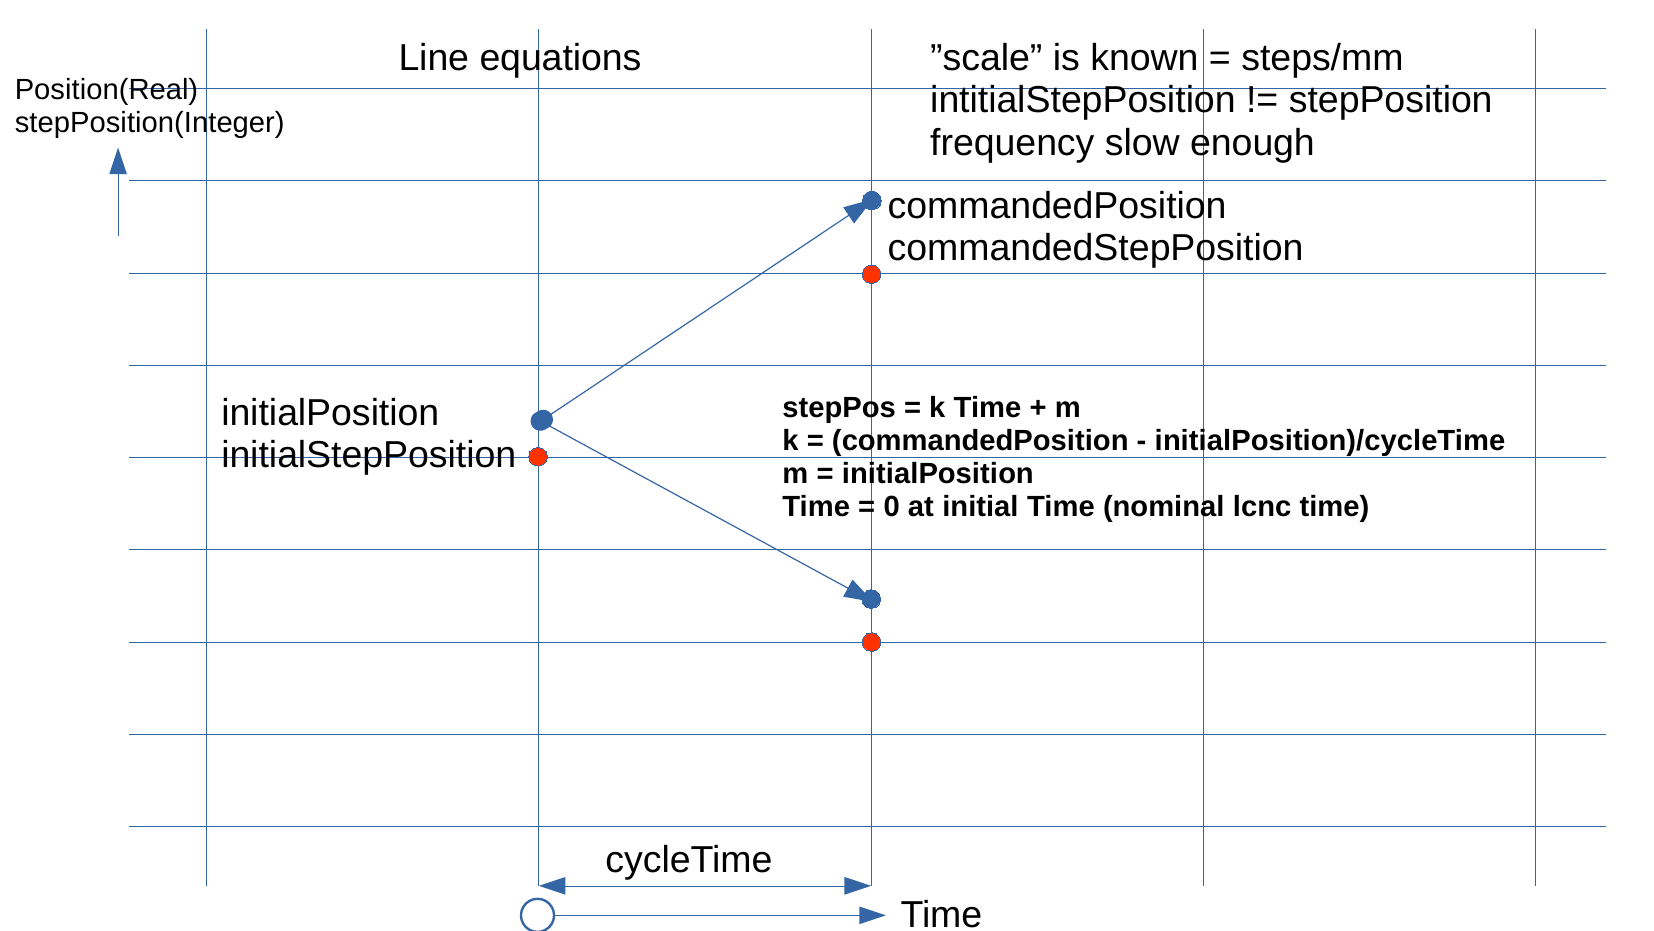

Line equations
”scale” is known = steps/mm
intitialStepPosition != stepPosition
frequency slow enough
Position(Real)
stepPosition(Integer)
commandedPosition
commandedStepPosition
initialPosition
initialStepPosition
stepPos = k Time + m
k = (commandedPosition - initialPosition)/cycleTime
m = initialPosition
Time = 0 at initial Time (nominal lcnc time)
cycleTime
Time